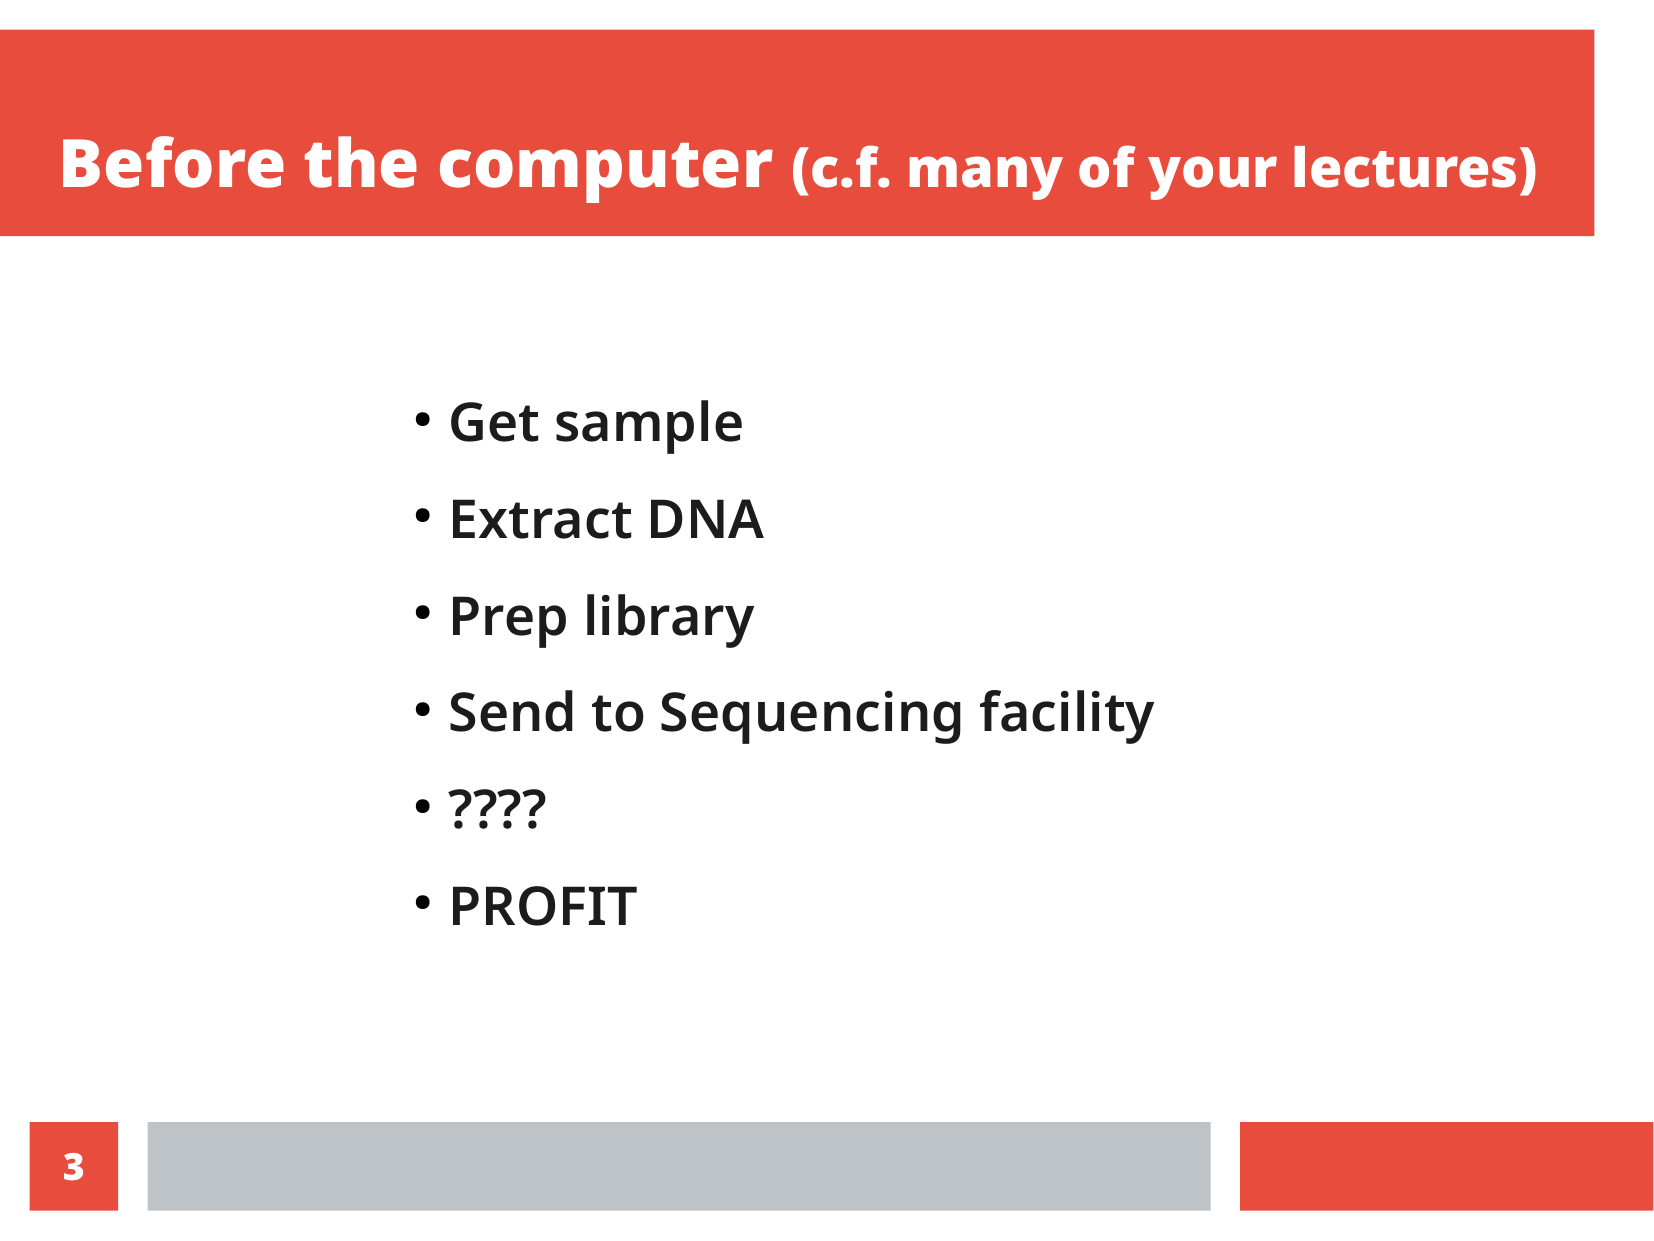

# Before the computer (c.f. many of your lectures)
Get sample
Extract DNA
Prep library
Send to Sequencing facility
????
PROFIT
3